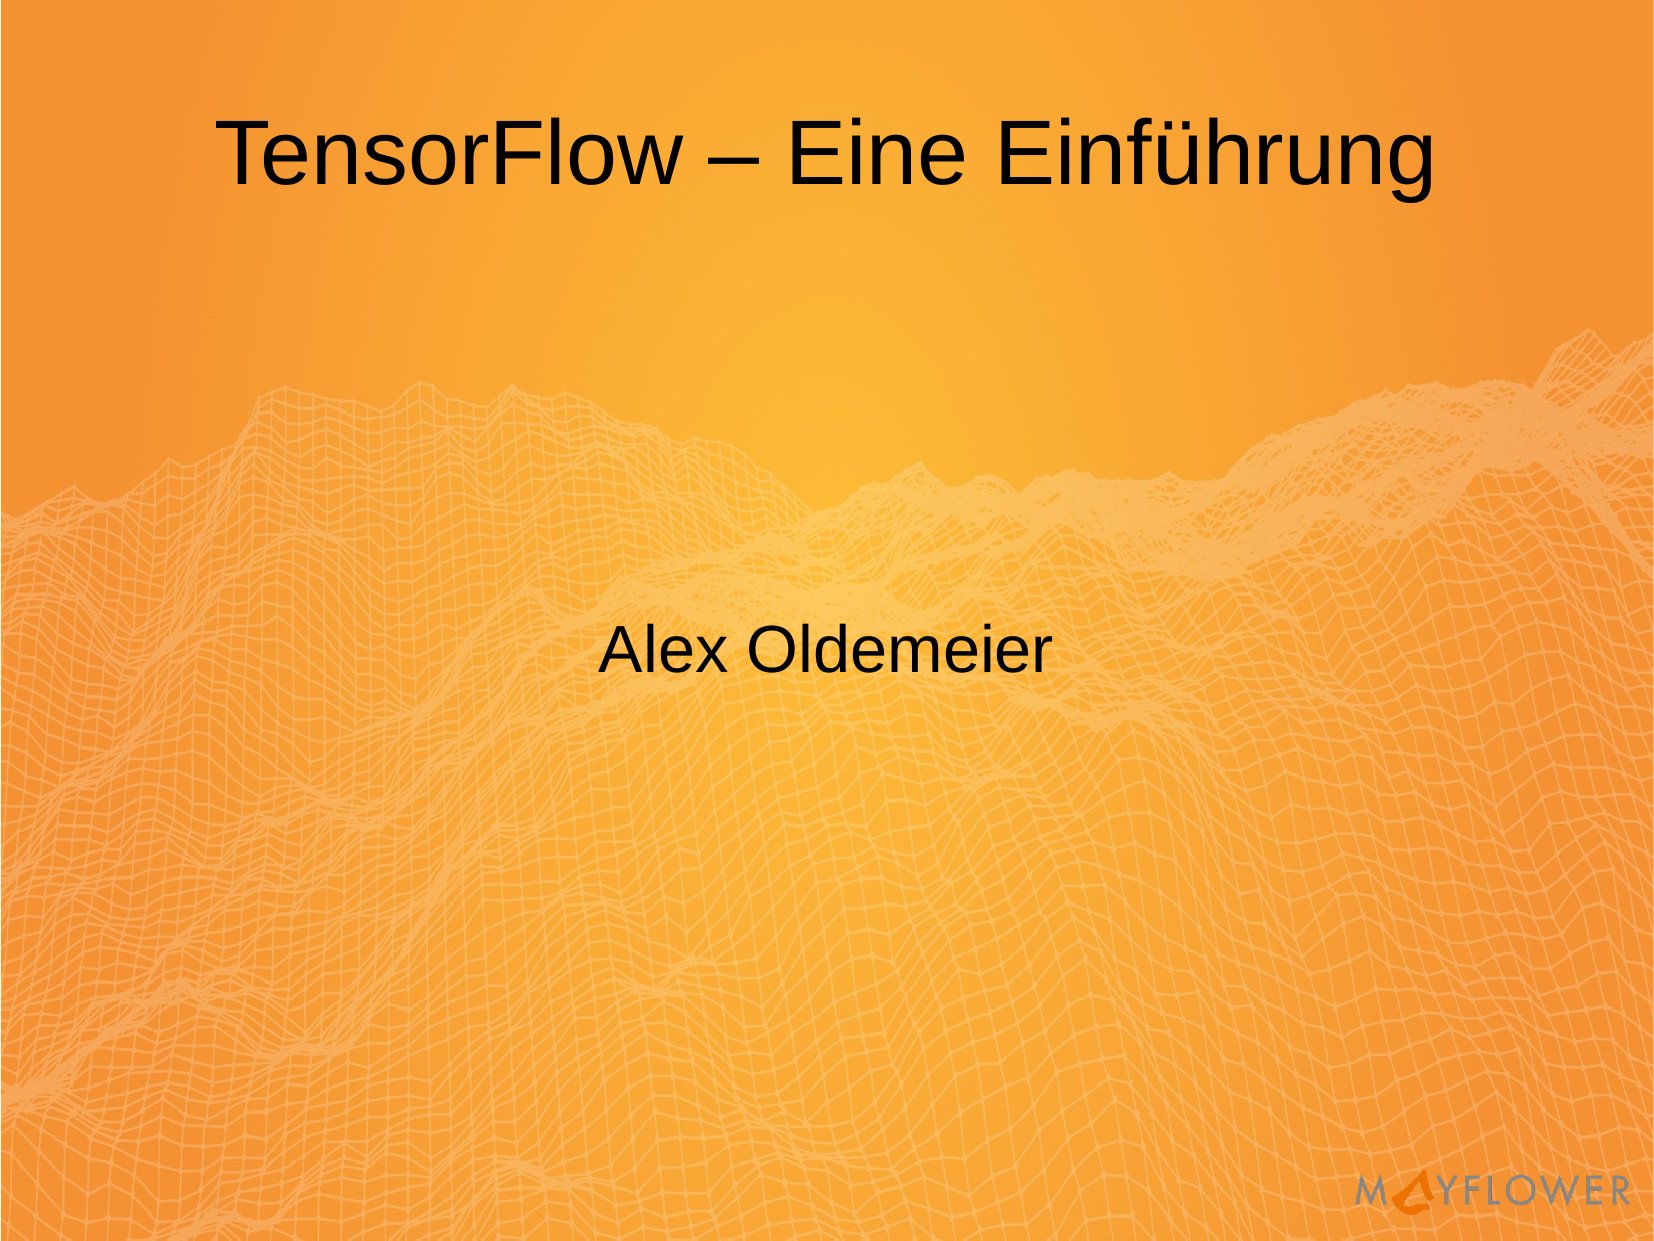

# TensorFlow – Eine Einführung
Alex Oldemeier